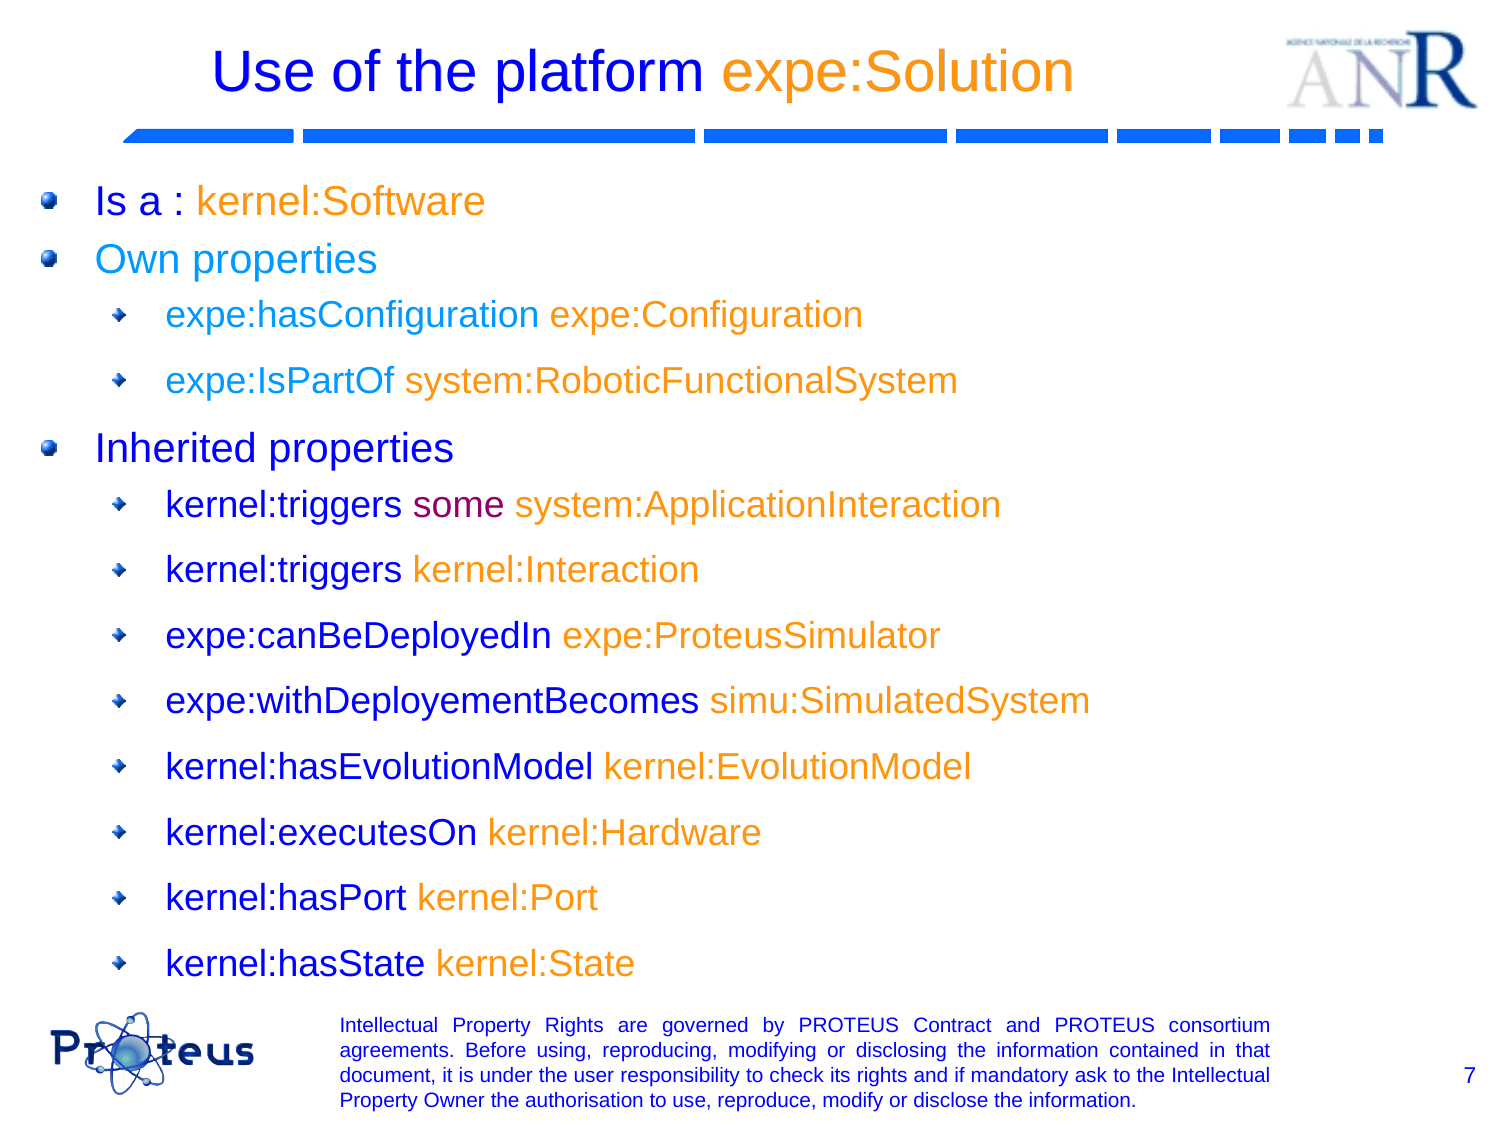

# Use of the platform expe:Solution
Is a : kernel:Software
Own properties
expe:hasConfiguration expe:Configuration
expe:IsPartOf system:RoboticFunctionalSystem
Inherited properties
kernel:triggers some system:ApplicationInteraction
kernel:triggers kernel:Interaction
expe:canBeDeployedIn expe:ProteusSimulator
expe:withDeployementBecomes simu:SimulatedSystem
kernel:hasEvolutionModel kernel:EvolutionModel
kernel:executesOn kernel:Hardware
kernel:hasPort kernel:Port
kernel:hasState kernel:State
7